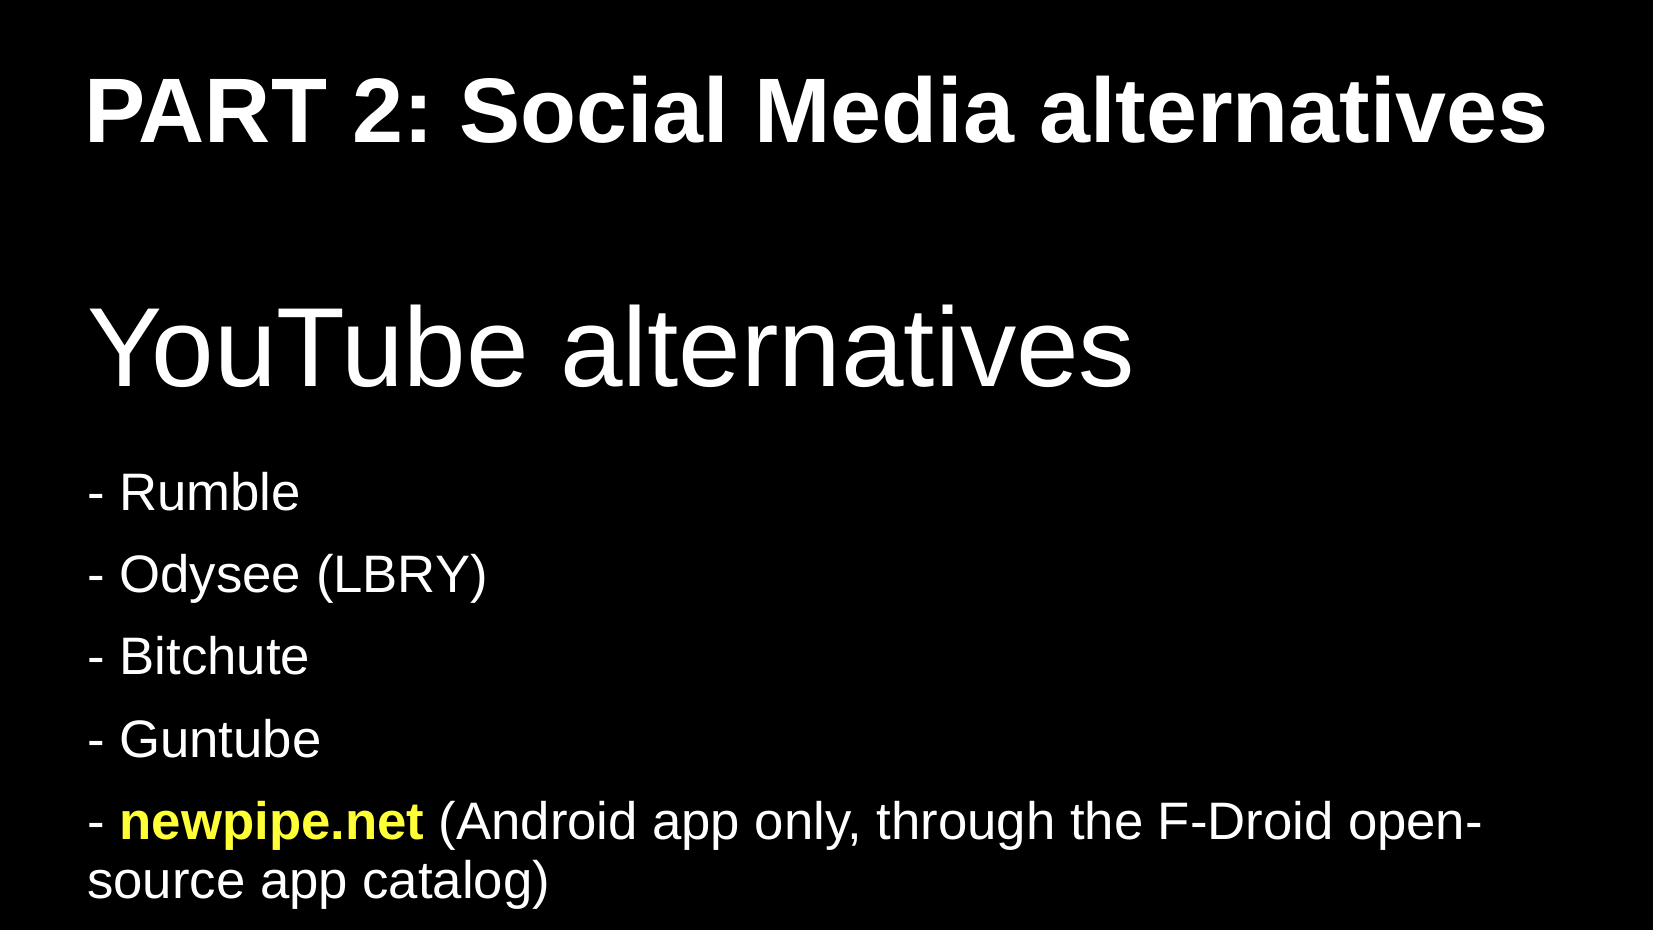

# PART 2: Social Media alternatives
YouTube alternatives
- Rumble
- Odysee (LBRY)
- Bitchute
- Guntube
- newpipe.net (Android app only, through the F-Droid open-source app catalog)